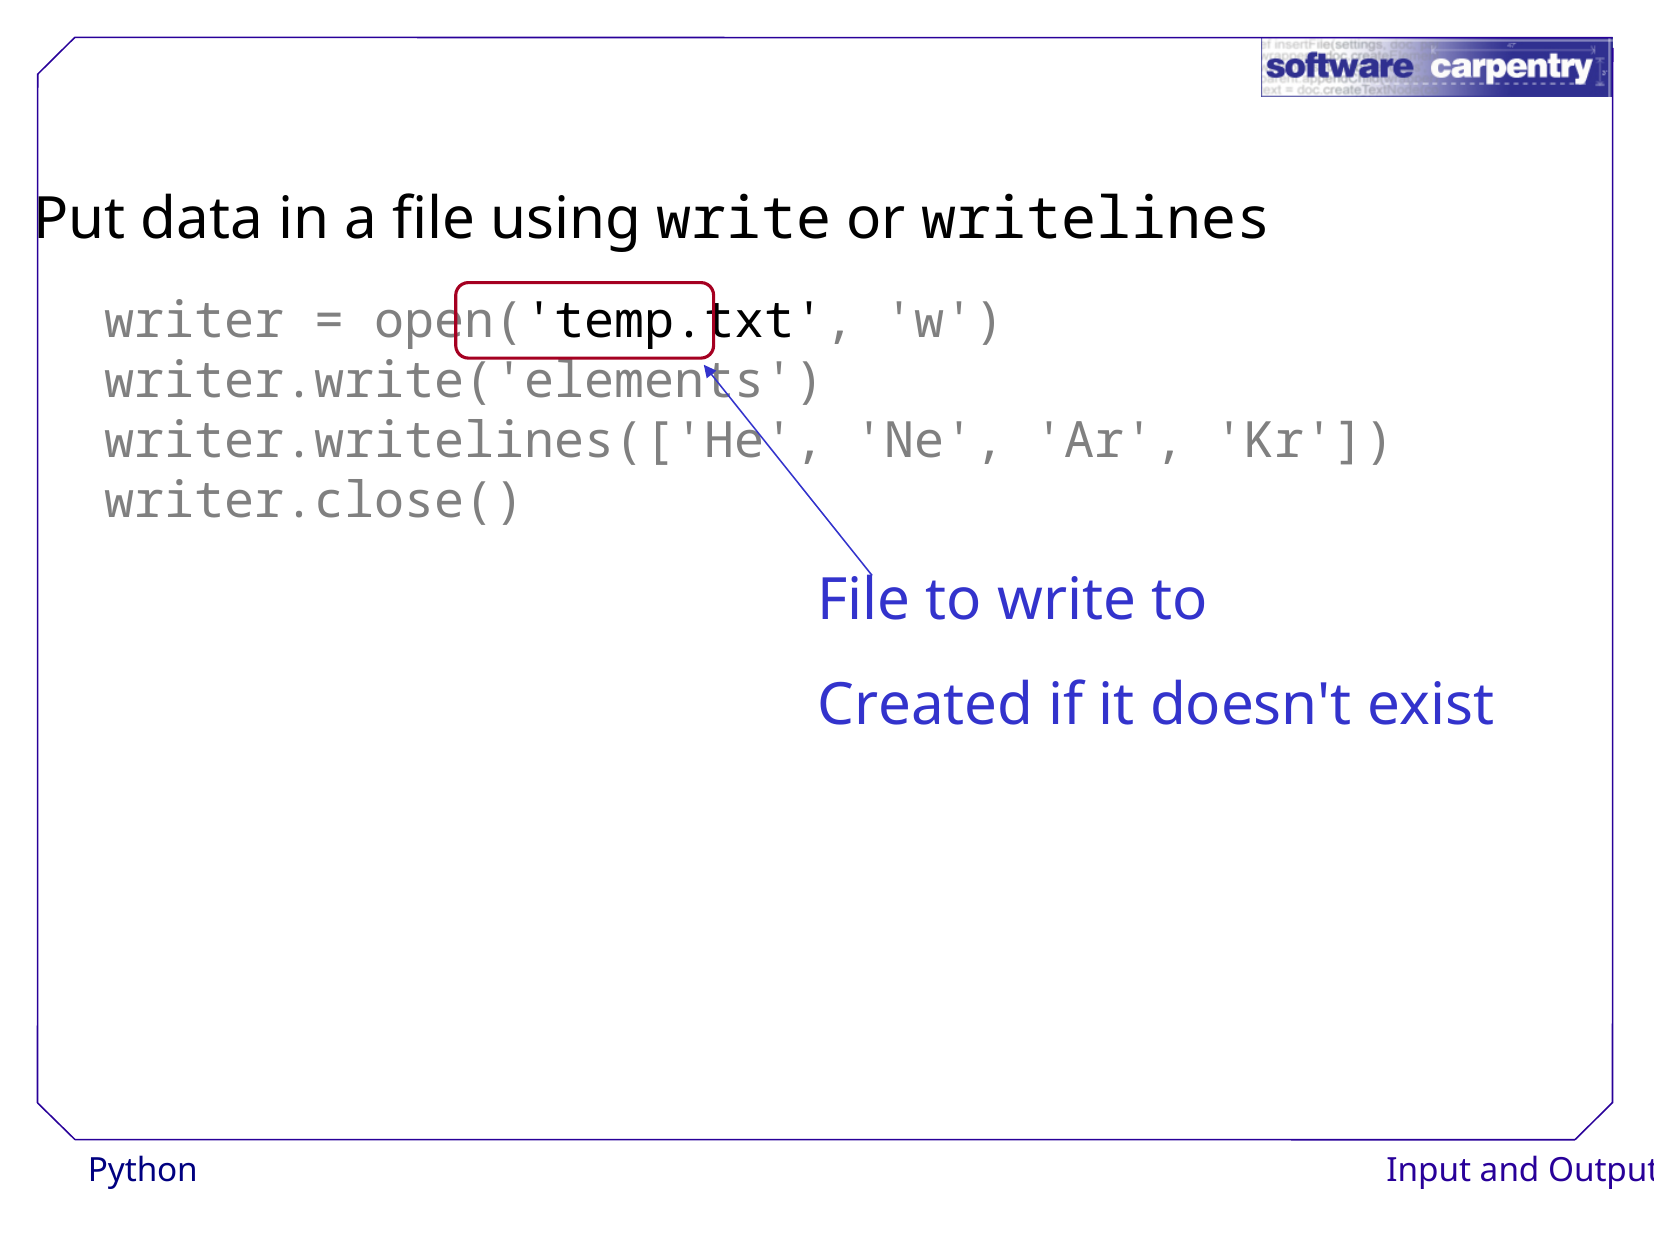

Put data in a file using write or writelines
writer = open('temp.txt', 'w')
writer.write('elements')
writer.writelines(['He', 'Ne', 'Ar', 'Kr'])
writer.close()
File to write to
Created if it doesn't exist